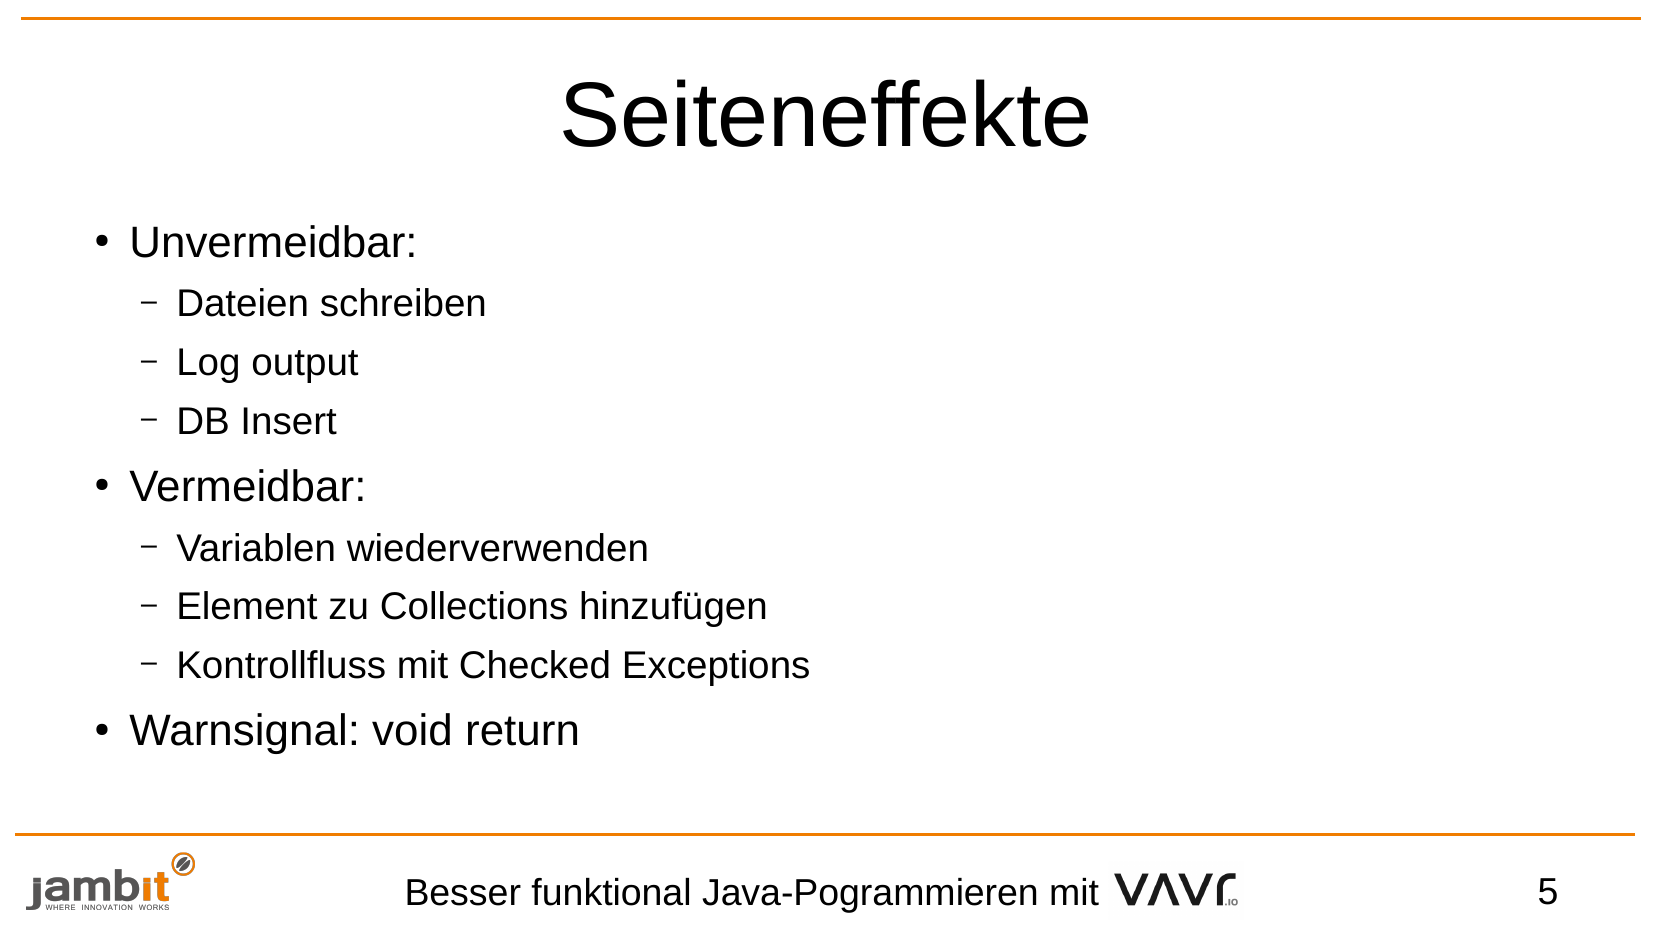

# Seiteneffekte
Unvermeidbar:
Dateien schreiben
Log output
DB Insert
Vermeidbar:
Variablen wiederverwenden
Element zu Collections hinzufügen
Kontrollfluss mit Checked Exceptions
Warnsignal: void return